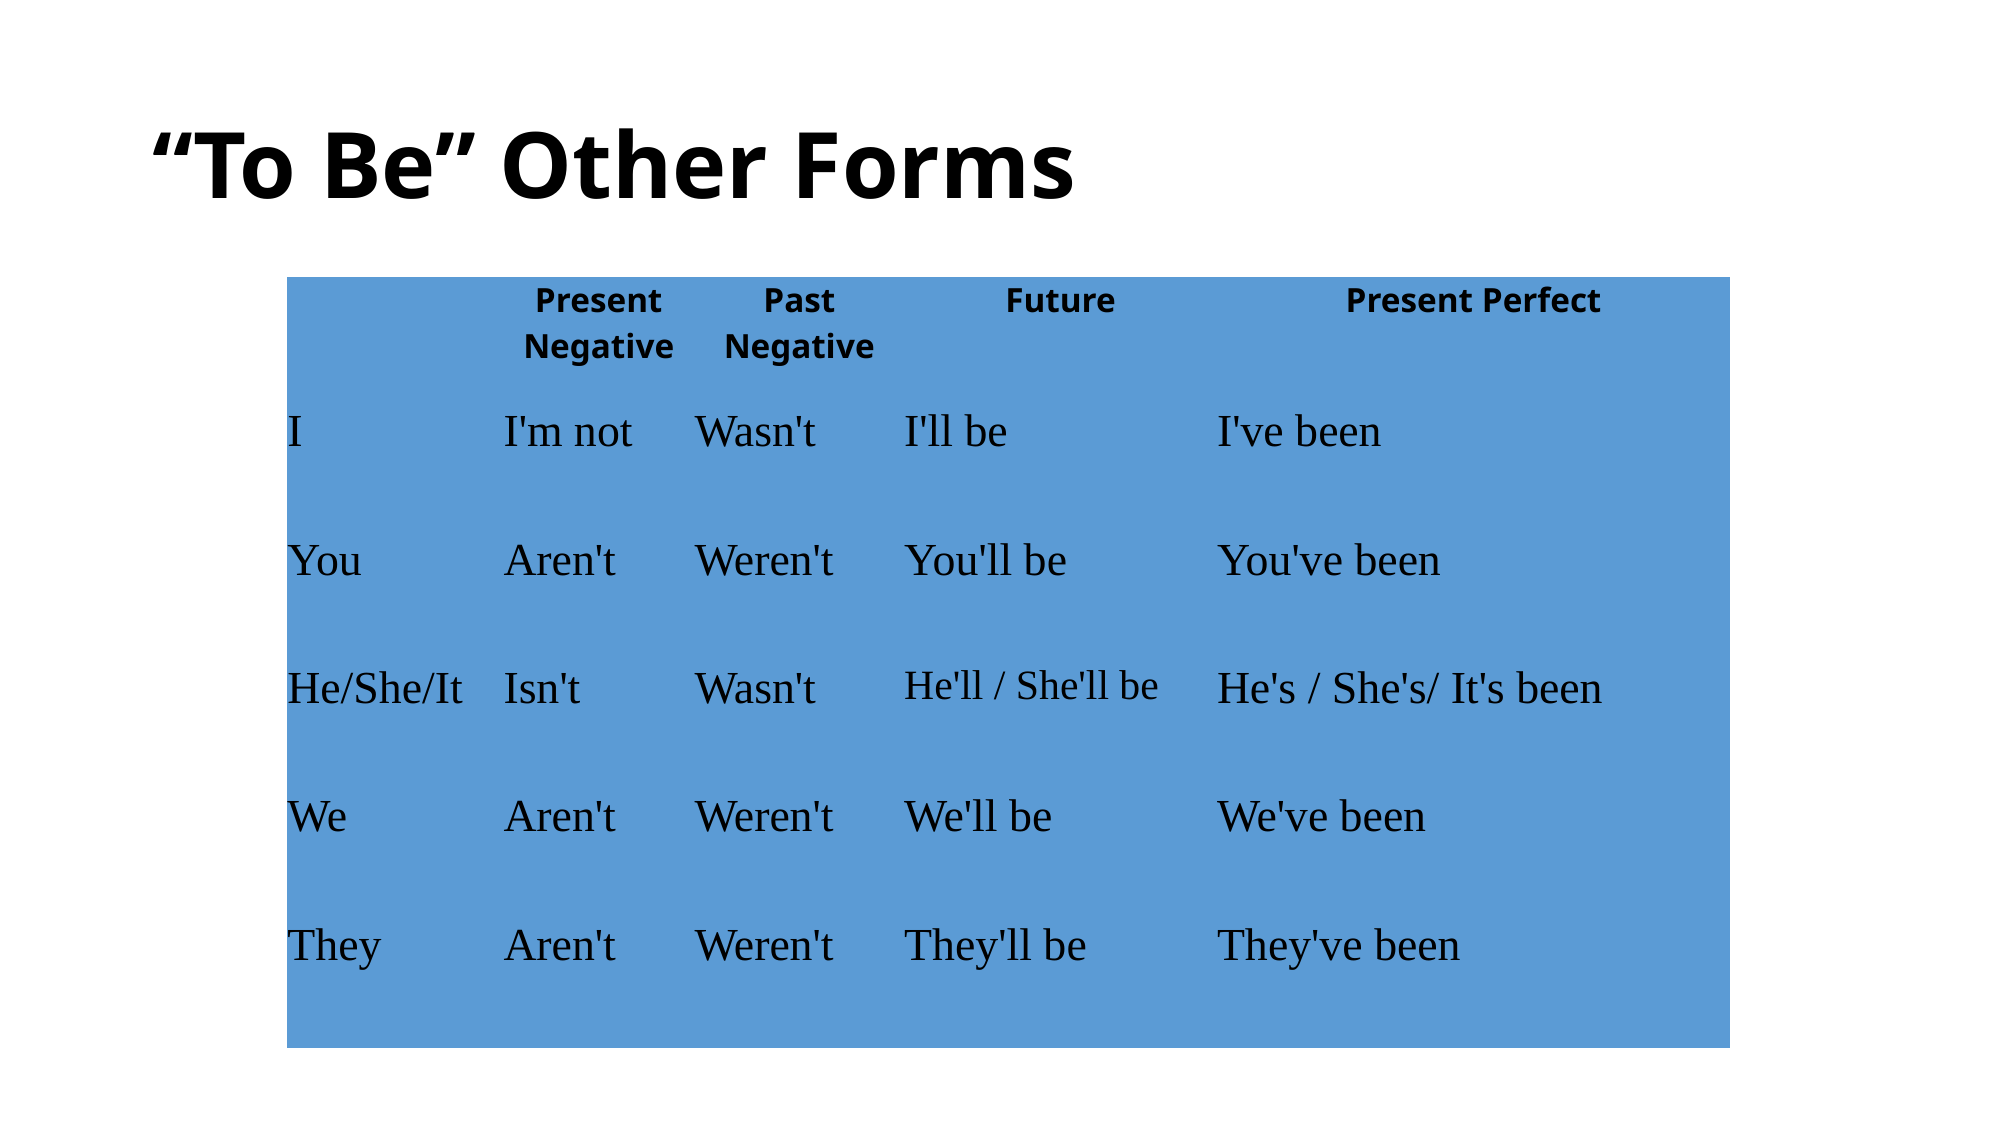

# “To Be” Other Forms
| | Present Negative | Past Negative | Future | Present Perfect |
| --- | --- | --- | --- | --- |
| I | I'm not | Wasn't | I'll be | I've been |
| You | Aren't | Weren't | You'll be | You've been |
| He/She/It | Isn't | Wasn't | He'll / She'll be | He's / She's/ It's been |
| We | Aren't | Weren't | We'll be | We've been |
| They | Aren't | Weren't | They'll be | They've been |